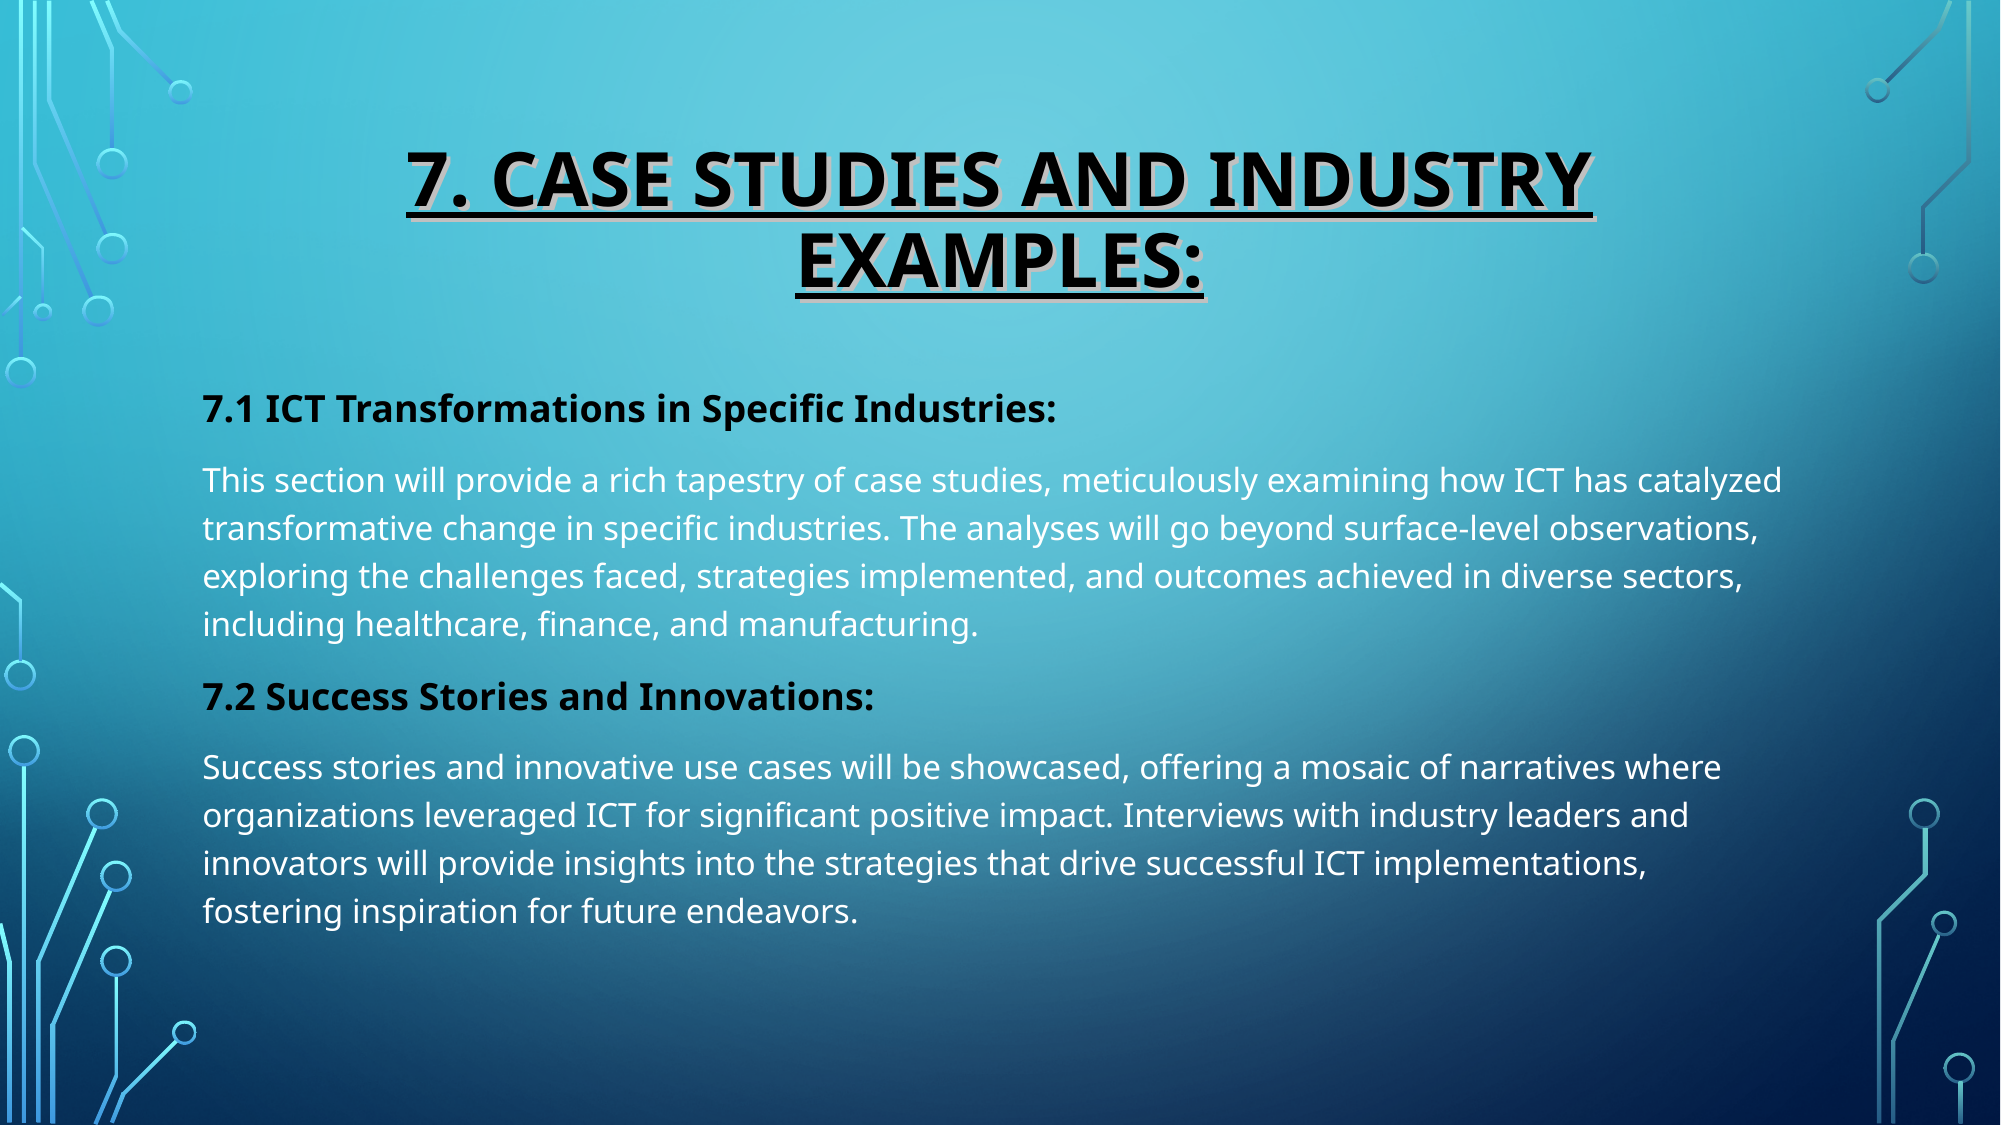

# 7. Case Studies and Industry Examples:
7.1 ICT Transformations in Specific Industries:
This section will provide a rich tapestry of case studies, meticulously examining how ICT has catalyzed transformative change in specific industries. The analyses will go beyond surface-level observations, exploring the challenges faced, strategies implemented, and outcomes achieved in diverse sectors, including healthcare, finance, and manufacturing.
7.2 Success Stories and Innovations:
Success stories and innovative use cases will be showcased, offering a mosaic of narratives where organizations leveraged ICT for significant positive impact. Interviews with industry leaders and innovators will provide insights into the strategies that drive successful ICT implementations, fostering inspiration for future endeavors.